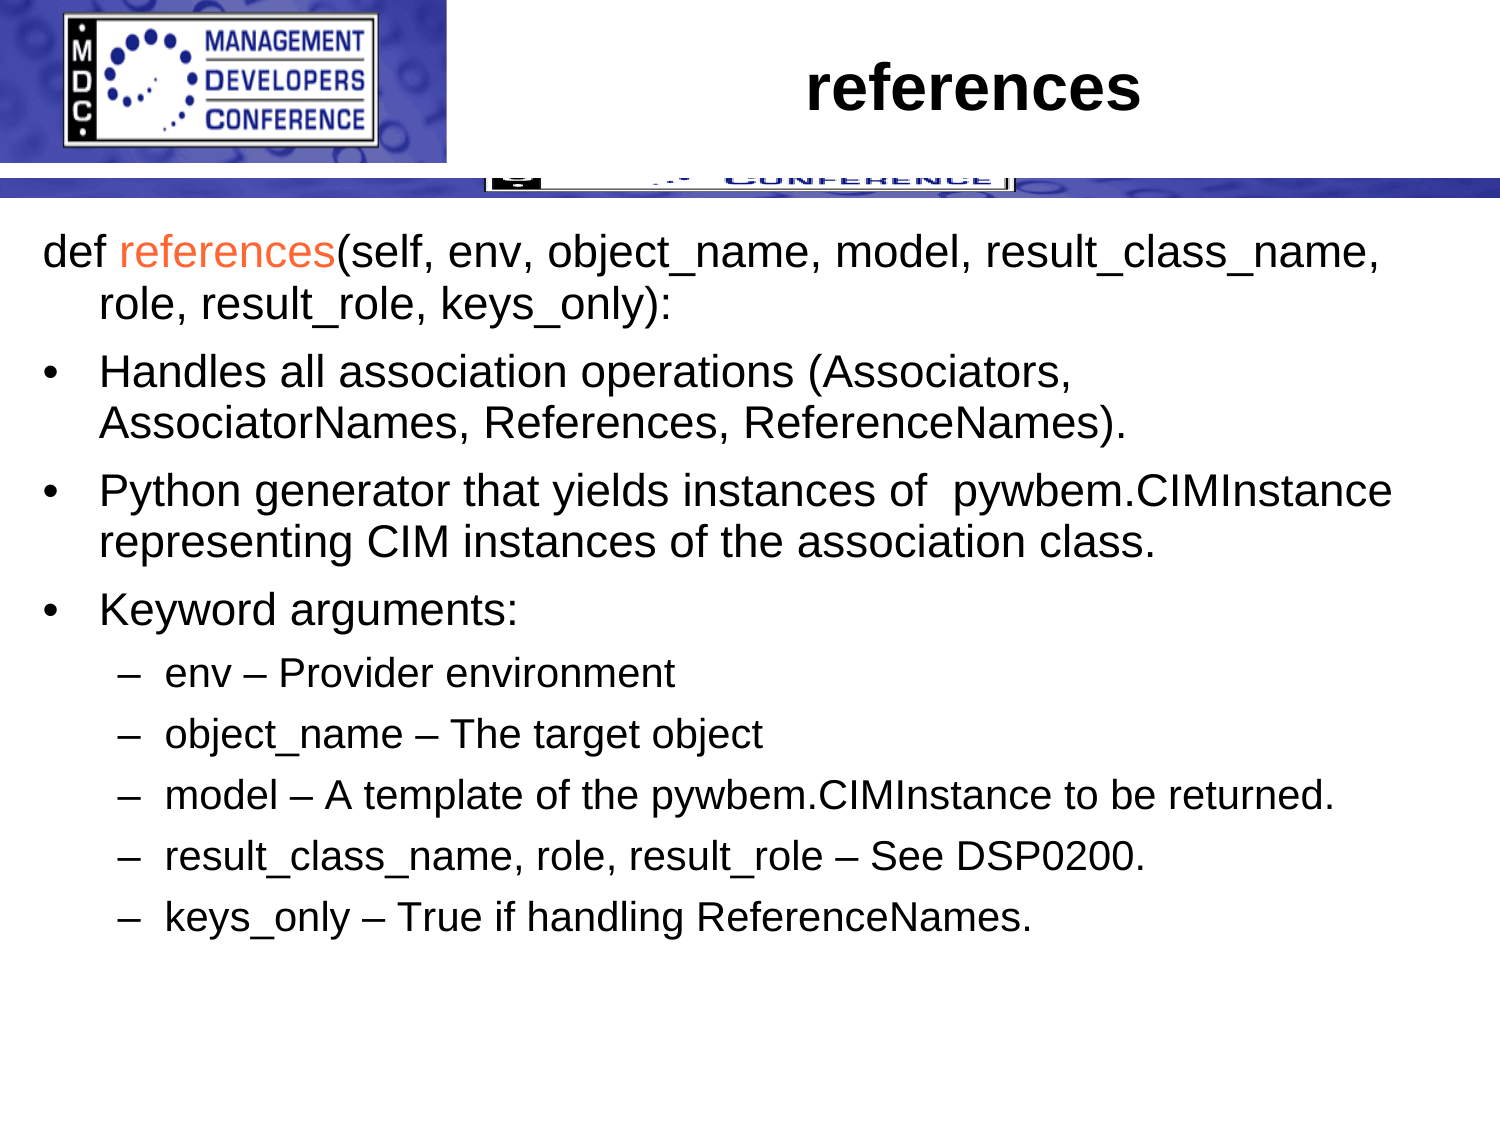

# references
def references(self, env, object_name, model, result_class_name, role, result_role, keys_only):
Handles all association operations (Associators, AssociatorNames, References, ReferenceNames).
Python generator that yields instances of pywbem.CIMInstance representing CIM instances of the association class.
Keyword arguments:
env – Provider environment
object_name – The target object
model – A template of the pywbem.CIMInstance to be returned.
result_class_name, role, result_role – See DSP0200.
keys_only – True if handling ReferenceNames.